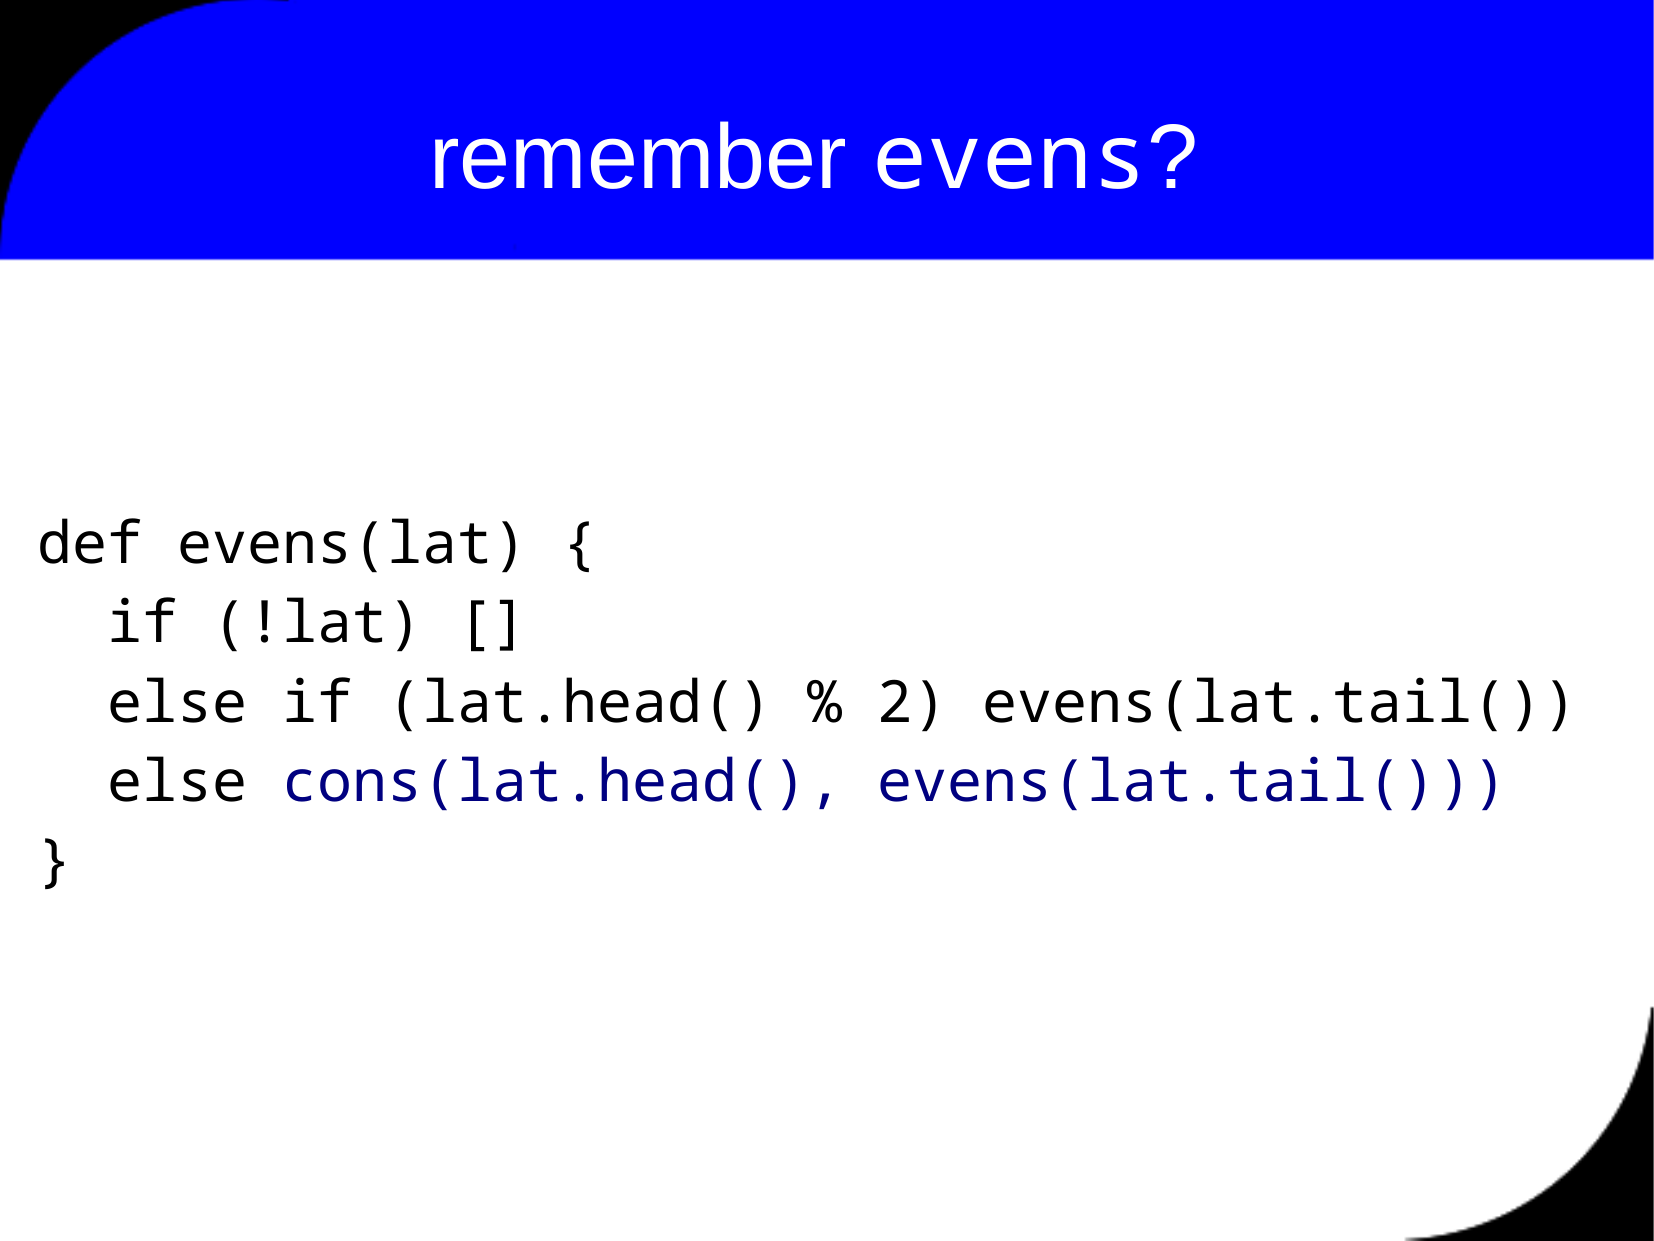

remember evens?
# def evens(lat) {
 if (!lat) []
 else if (lat.head() % 2) evens(lat.tail())
 else cons(lat.head(), evens(lat.tail()))
}